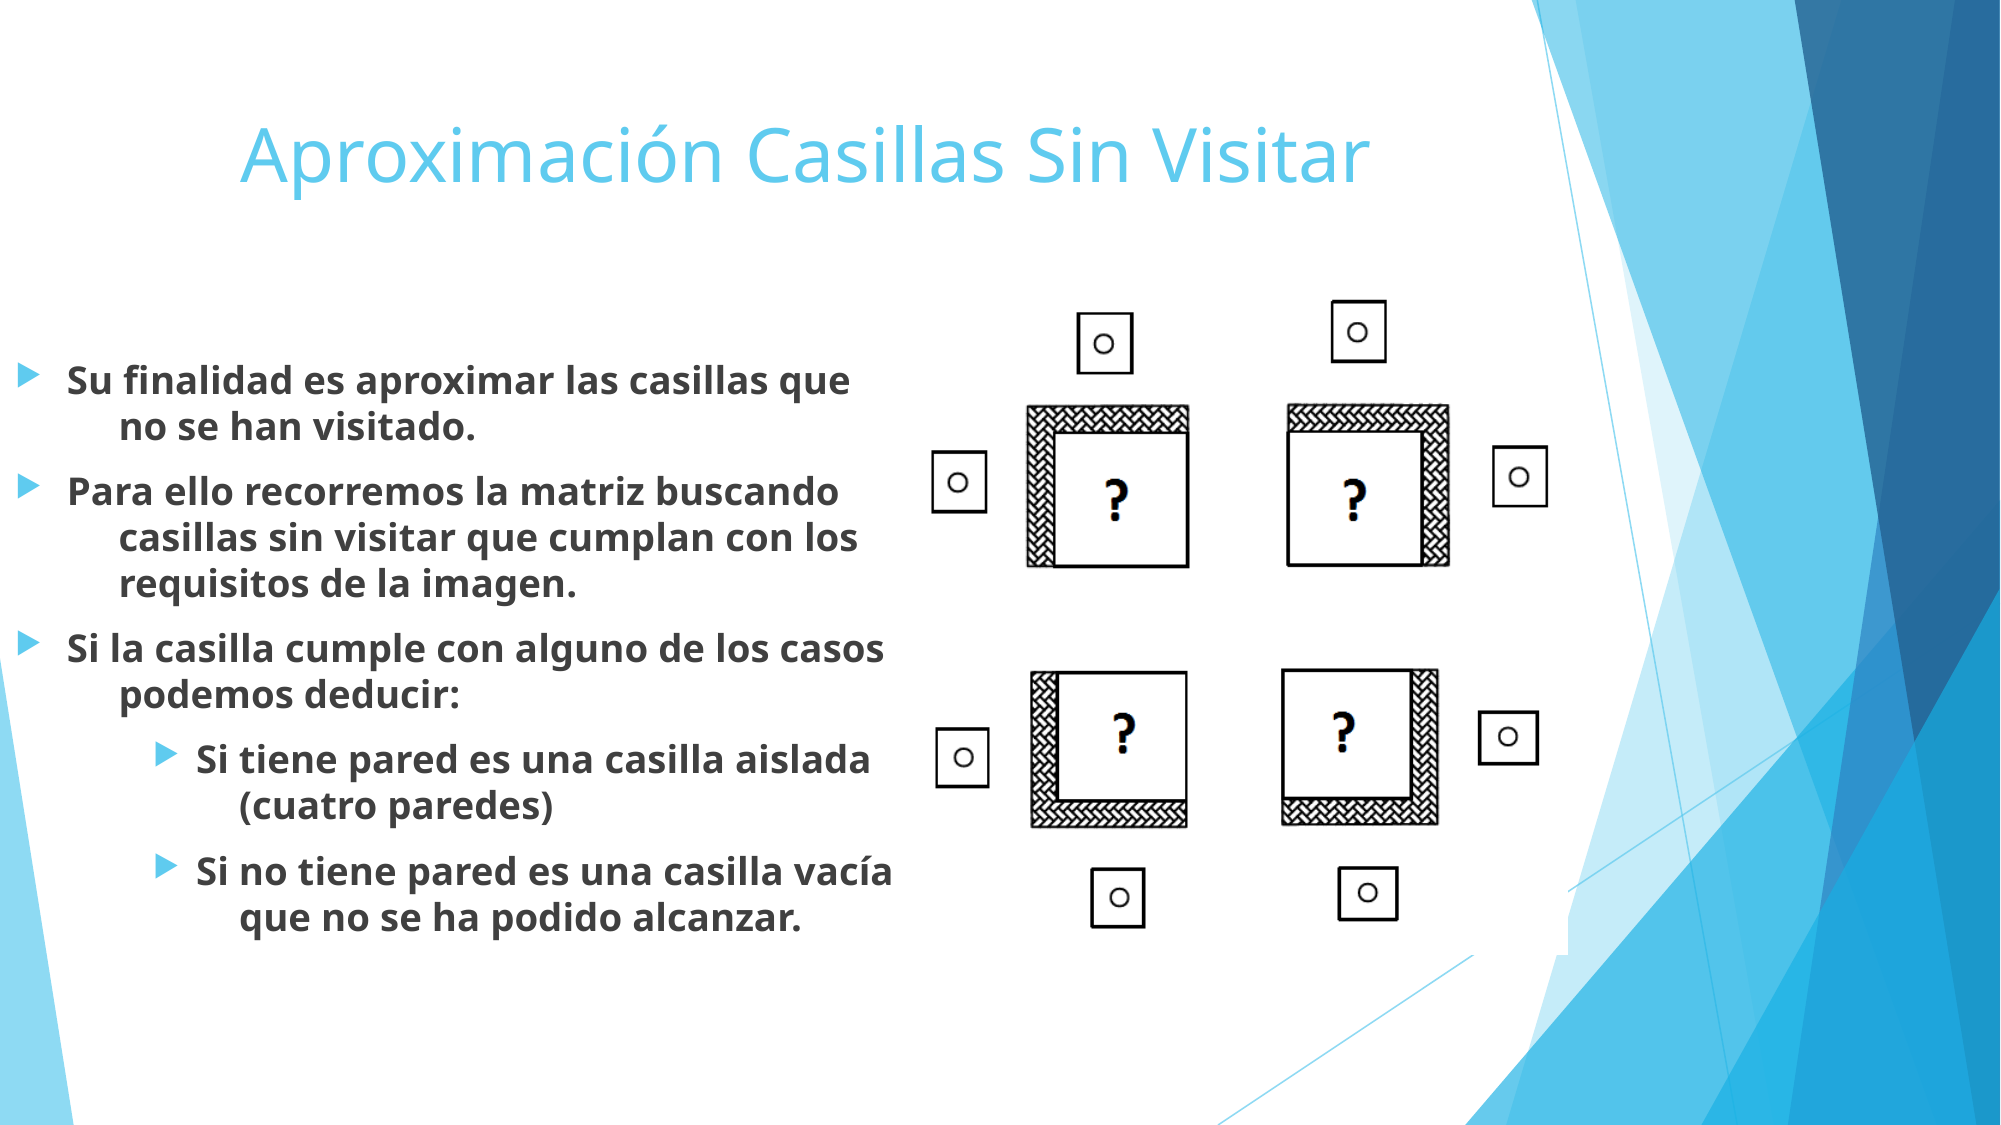

# Aproximación Casillas Sin Visitar
Su finalidad es aproximar las casillas que no se han visitado.
Para ello recorremos la matriz buscando casillas sin visitar que cumplan con los requisitos de la imagen.
Si la casilla cumple con alguno de los casos podemos deducir:
Si tiene pared es una casilla aislada (cuatro paredes)
Si no tiene pared es una casilla vacía que no se ha podido alcanzar.